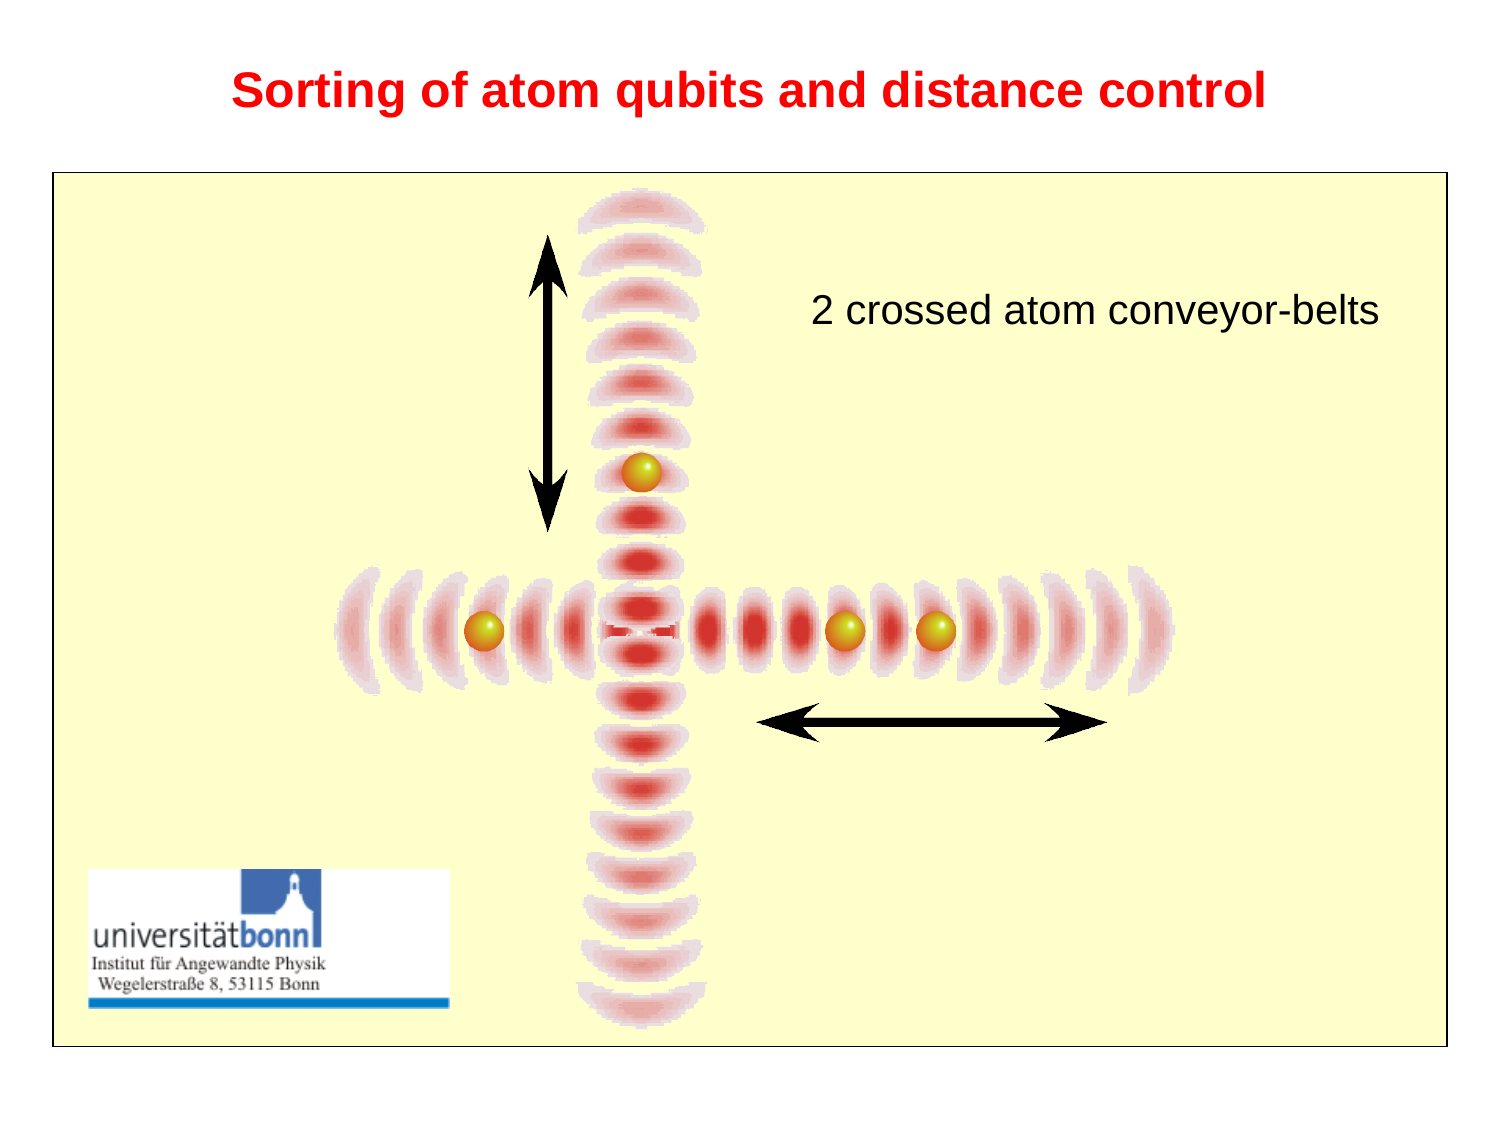

Sorting of atom qubits and distance control
2 crossed atom conveyor-belts